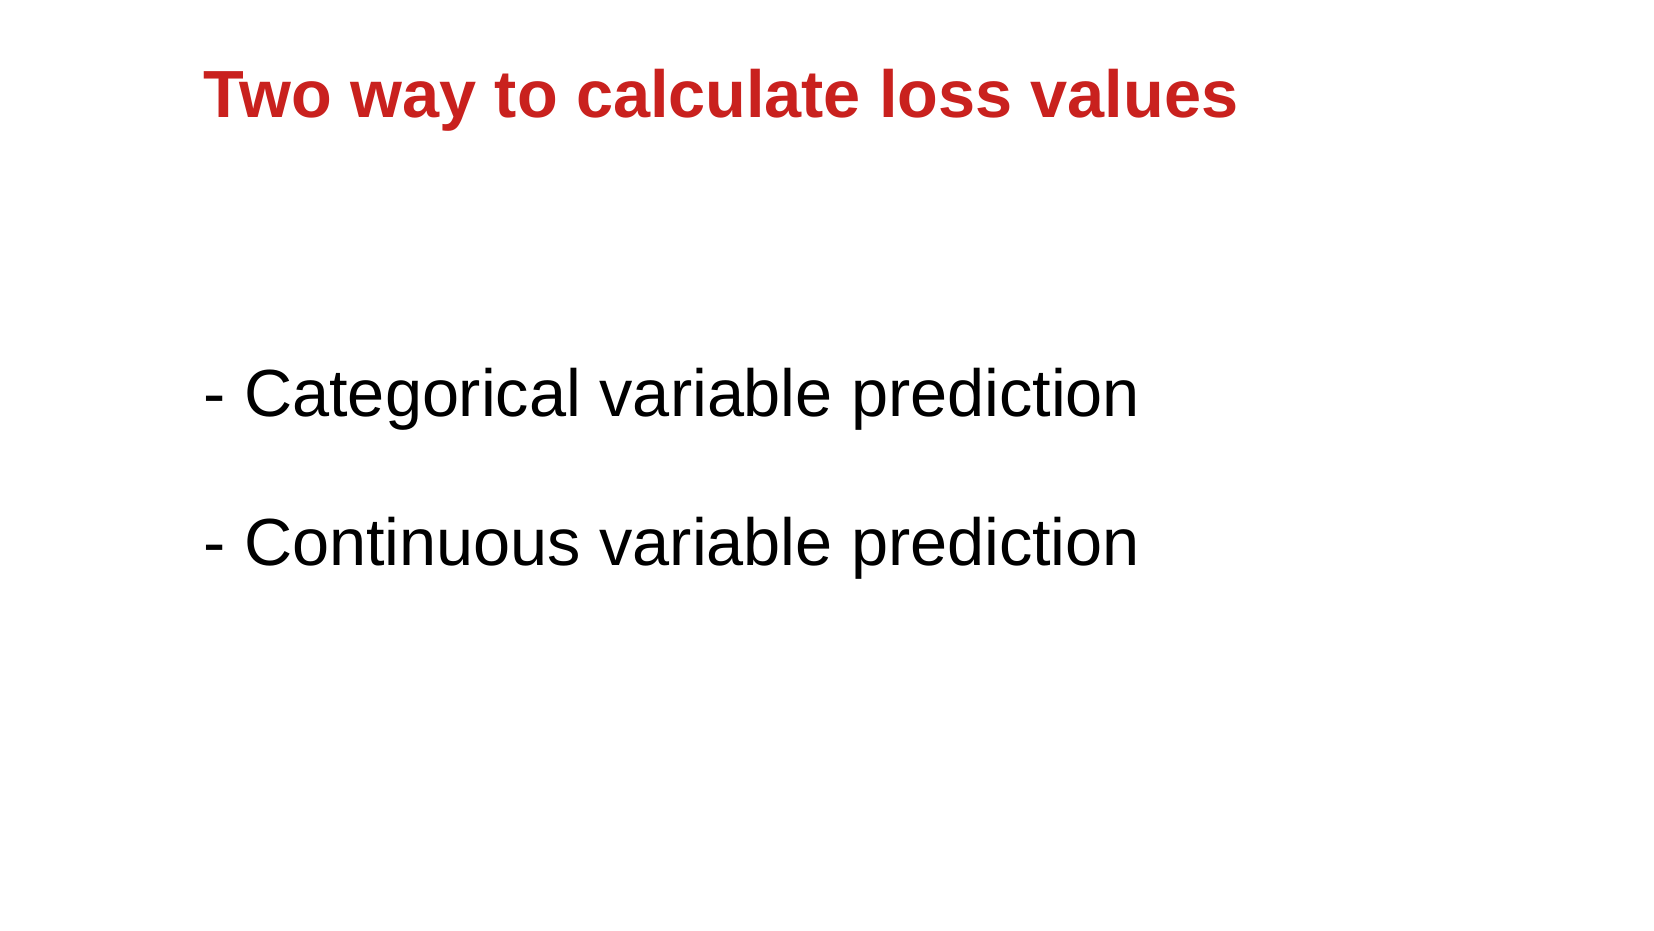

Two way to calculate loss values
- Categorical variable prediction
- Continuous variable prediction